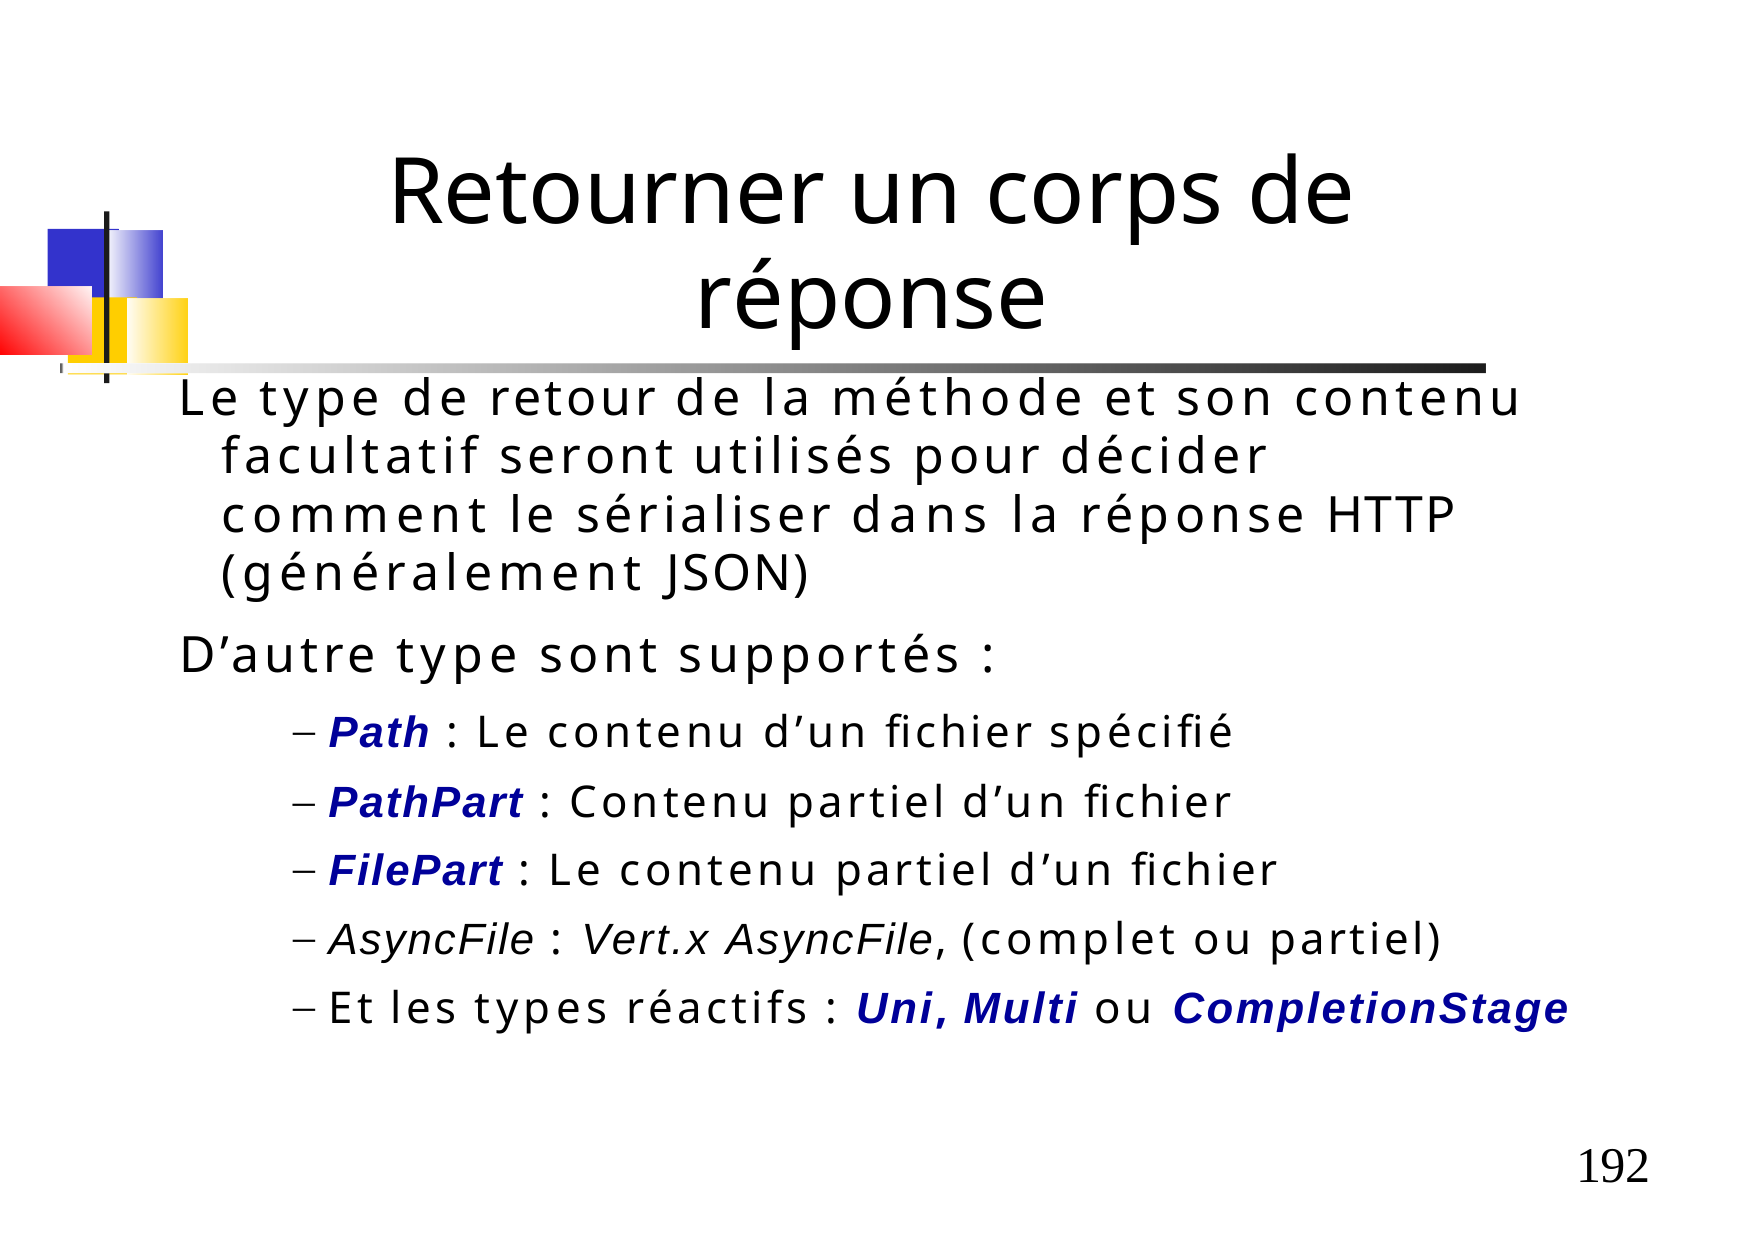

# Retourner un corps de réponse
Le type de retour de la méthode et son contenu facultatif seront utilisés pour décider comment le sérialiser dans la réponse HTTP (généralement JSON)
D’autre type sont supportés :
Path : Le contenu d’un fichier spécifié
PathPart : Contenu partiel d’un fichier
FilePart : Le contenu partiel d’un fichier
AsyncFile : Vert.x AsyncFile, (complet ou partiel)
Et les types réactifs : Uni, Multi ou CompletionStage
192